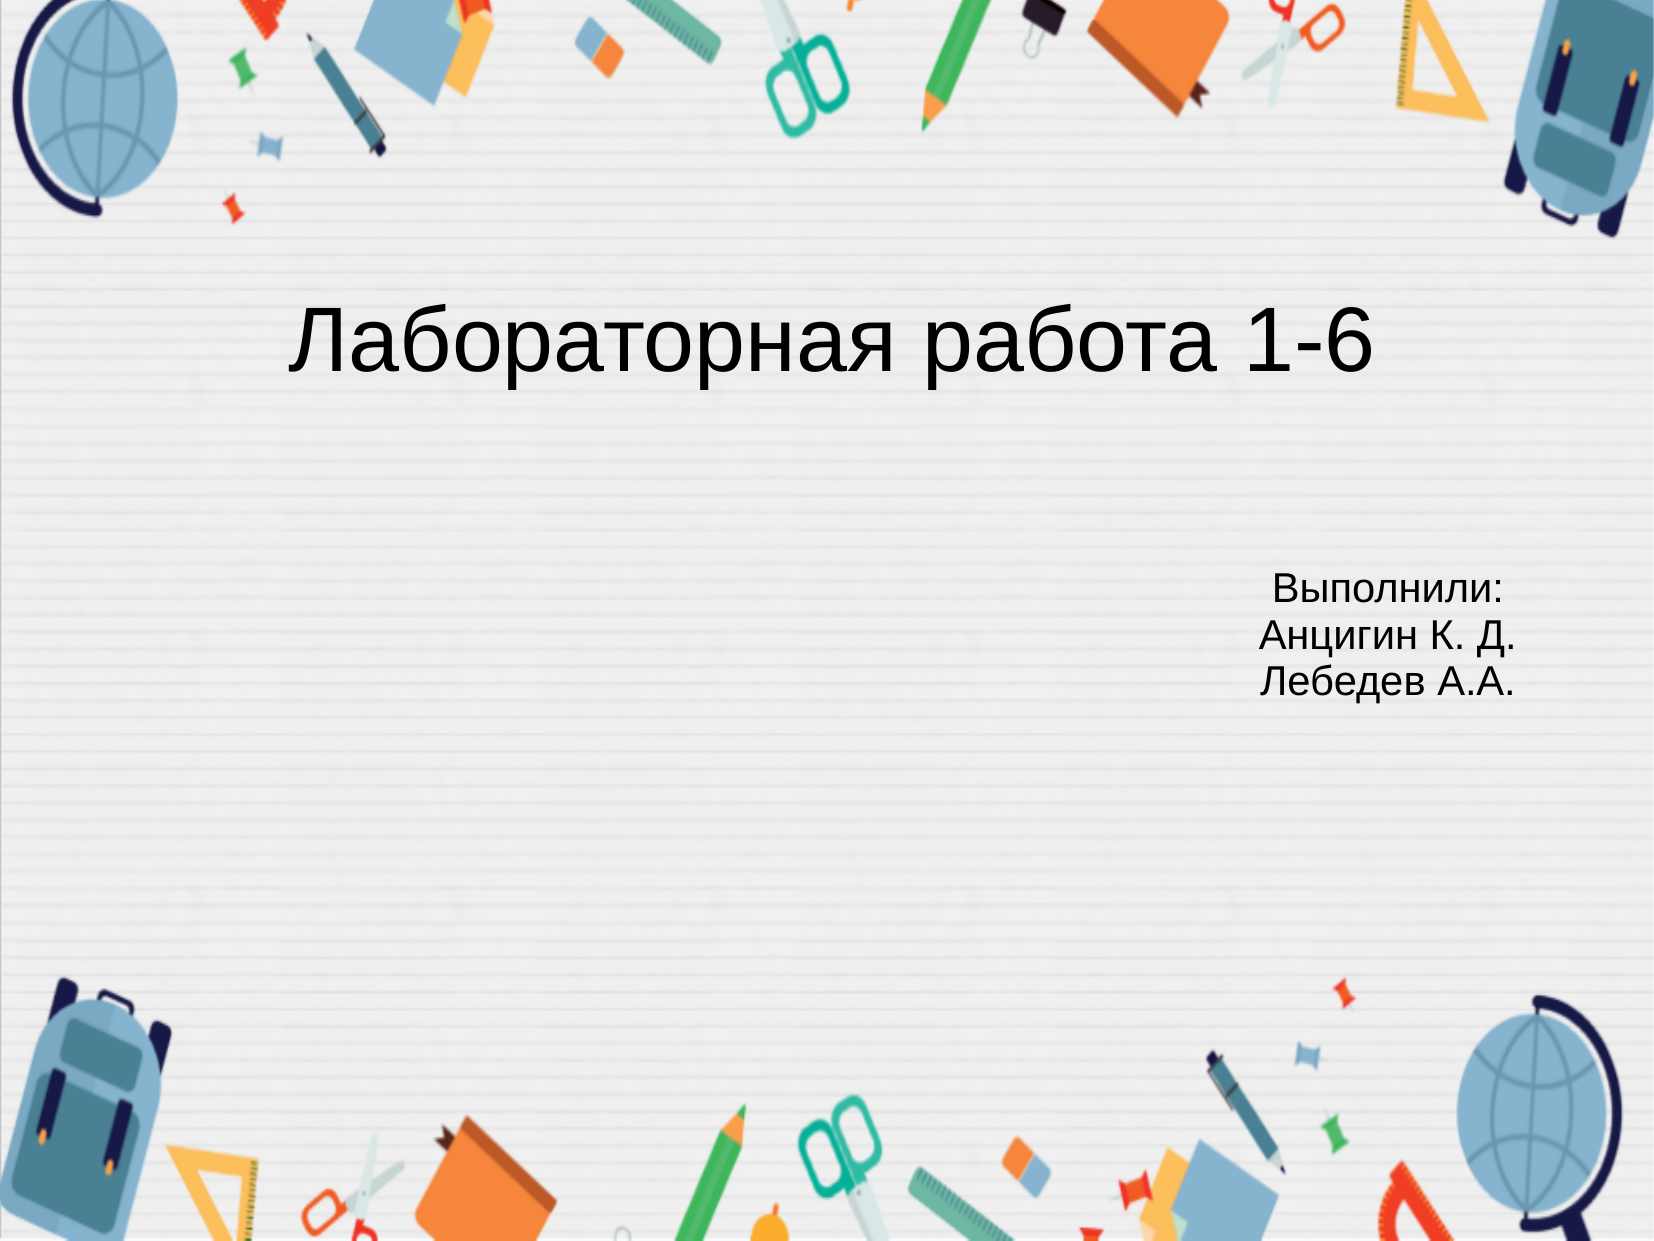

# Лабораторная работа 1-6
Выполнили:
Анцигин К. Д.
Лебедев А.А.